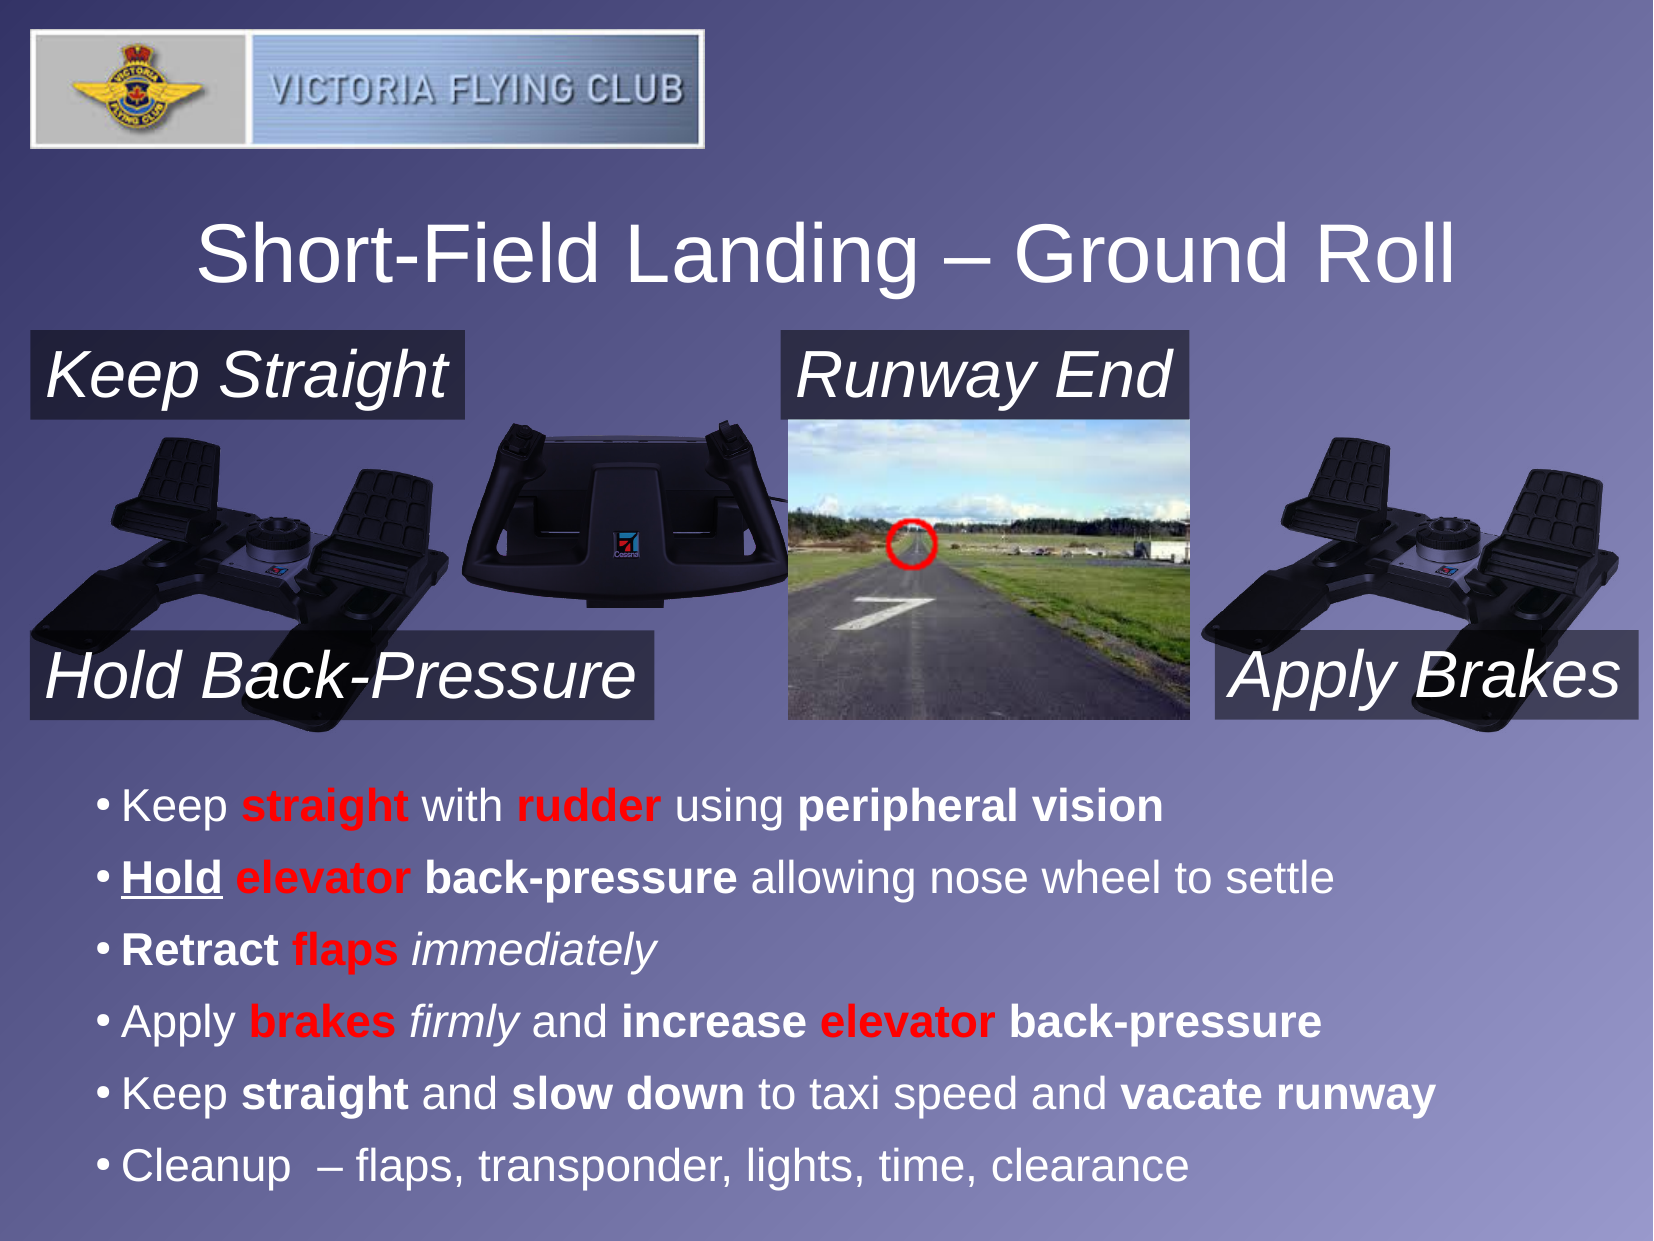

# Short-Field Landing – Ground Roll
Keep Straight
Runway End
Apply Brakes
Hold Back-Pressure
Keep straight with rudder using peripheral vision
Hold elevator back-pressure allowing nose wheel to settle
Retract flaps immediately
Apply brakes firmly and increase elevator back-pressure
Keep straight and slow down to taxi speed and vacate runway
Cleanup – flaps, transponder, lights, time, clearance